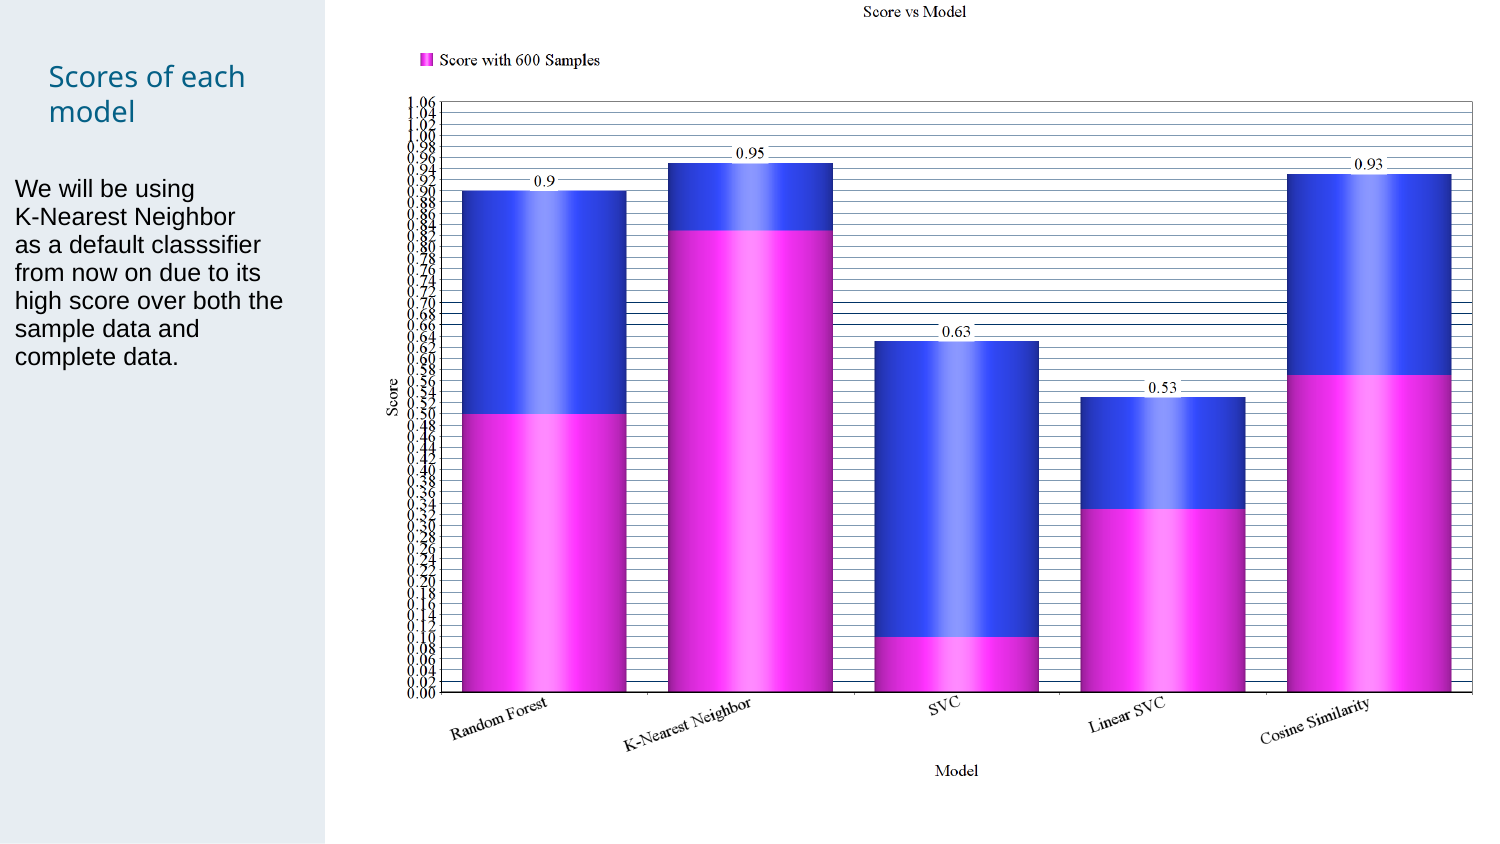

Scores of each model
We will be using
K-Nearest Neighbor
as a default classsifier
from now on due to its
high score over both the
sample data and
complete data.